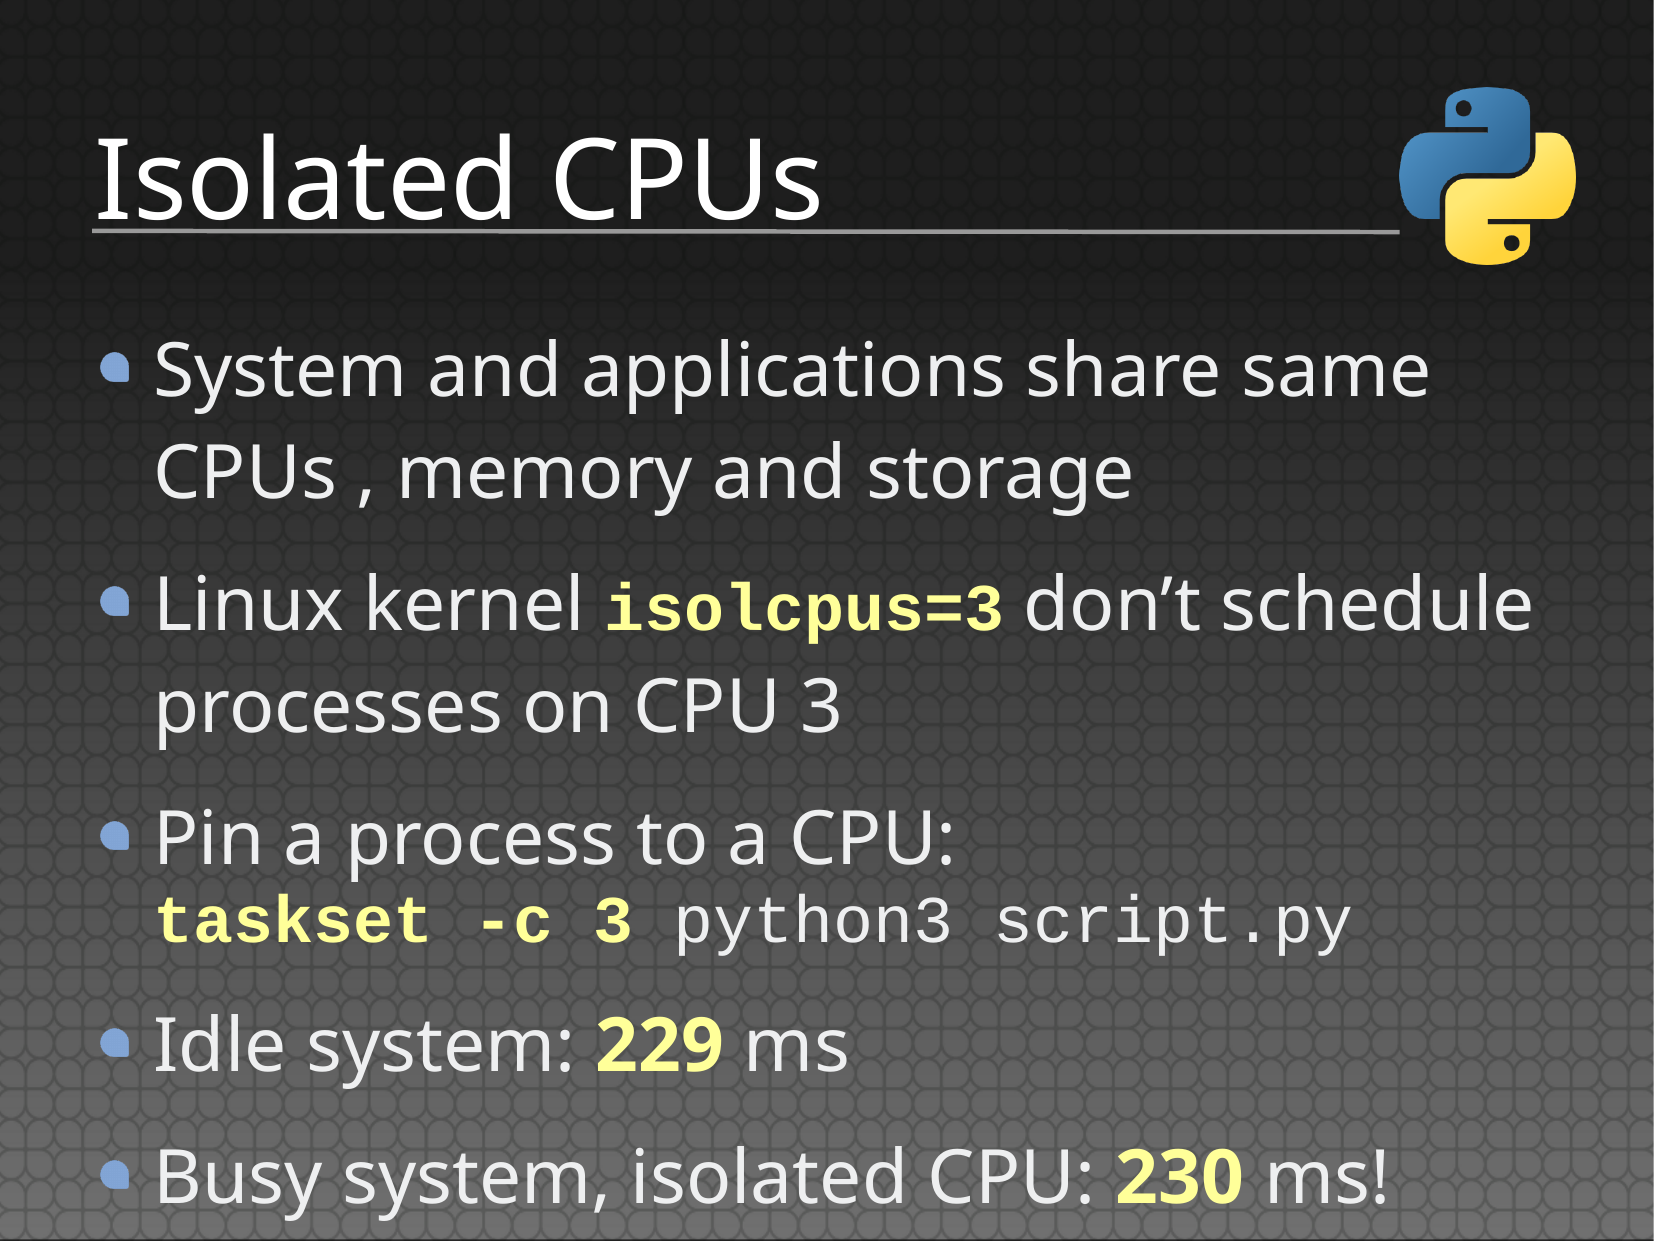

Isolated CPUs
# System and applications share same CPUs , memory and storage
Linux kernel isolcpus=3 don’t schedule processes on CPU 3
Pin a process to a CPU:
taskset -c 3 python3 script.py
Idle system: 229 ms
Busy system, isolated CPU: 230 ms!